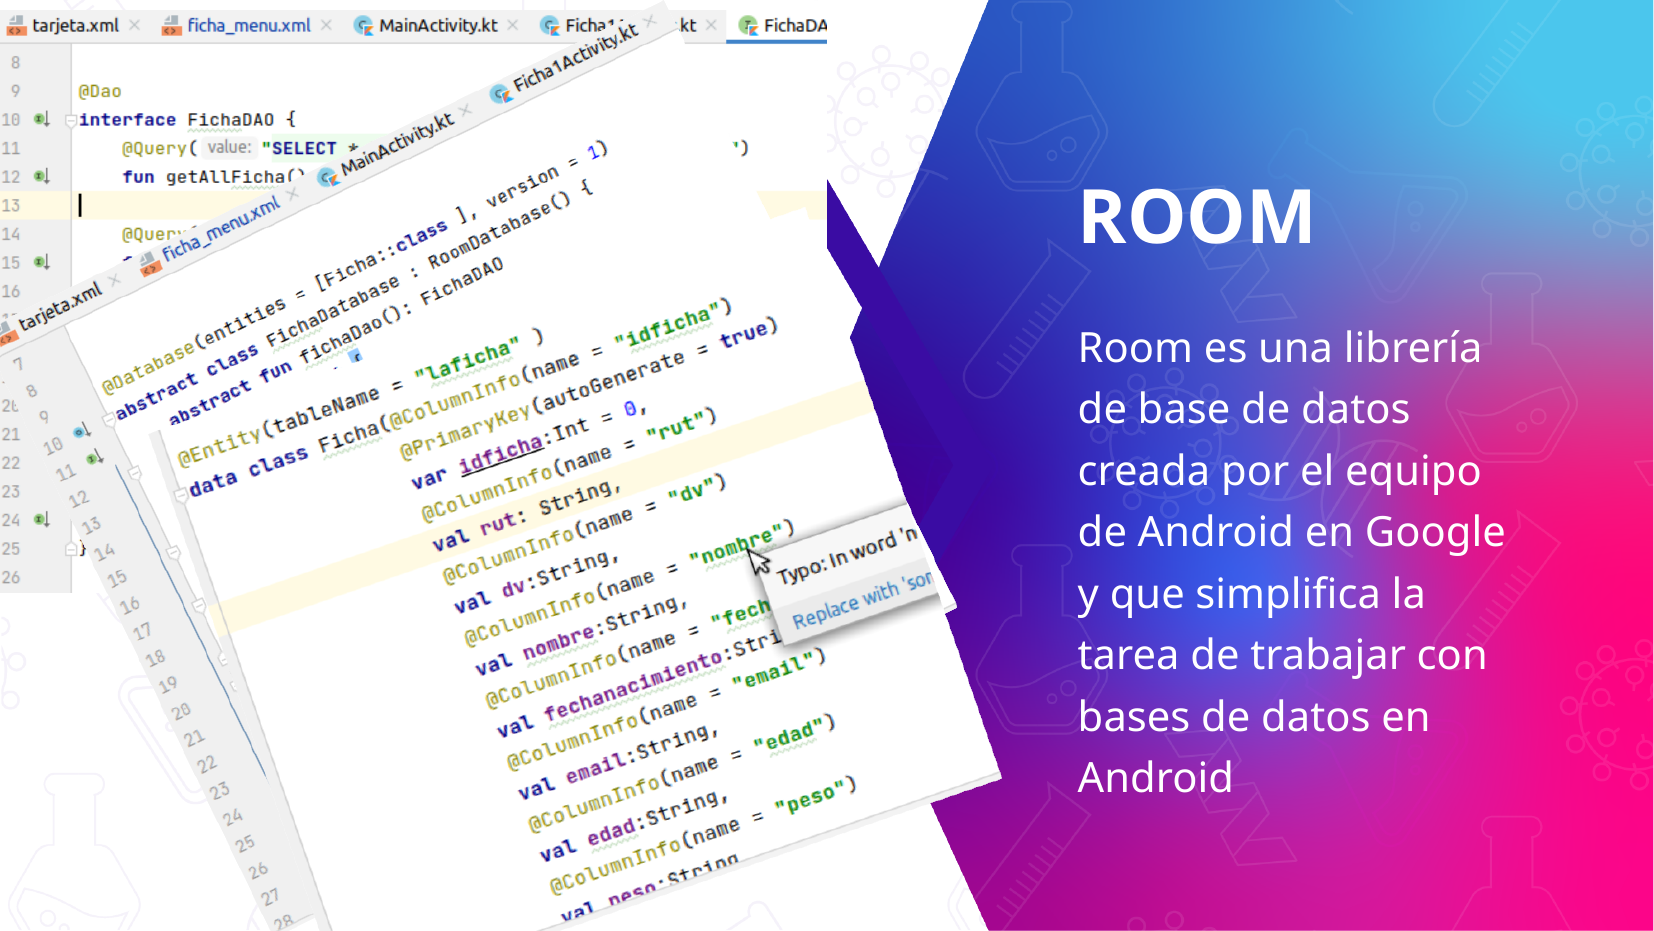

ROOM
Room es una librería de base de datos creada por el equipo de Android en Google y que simplifica la tarea de trabajar con bases de datos en Android